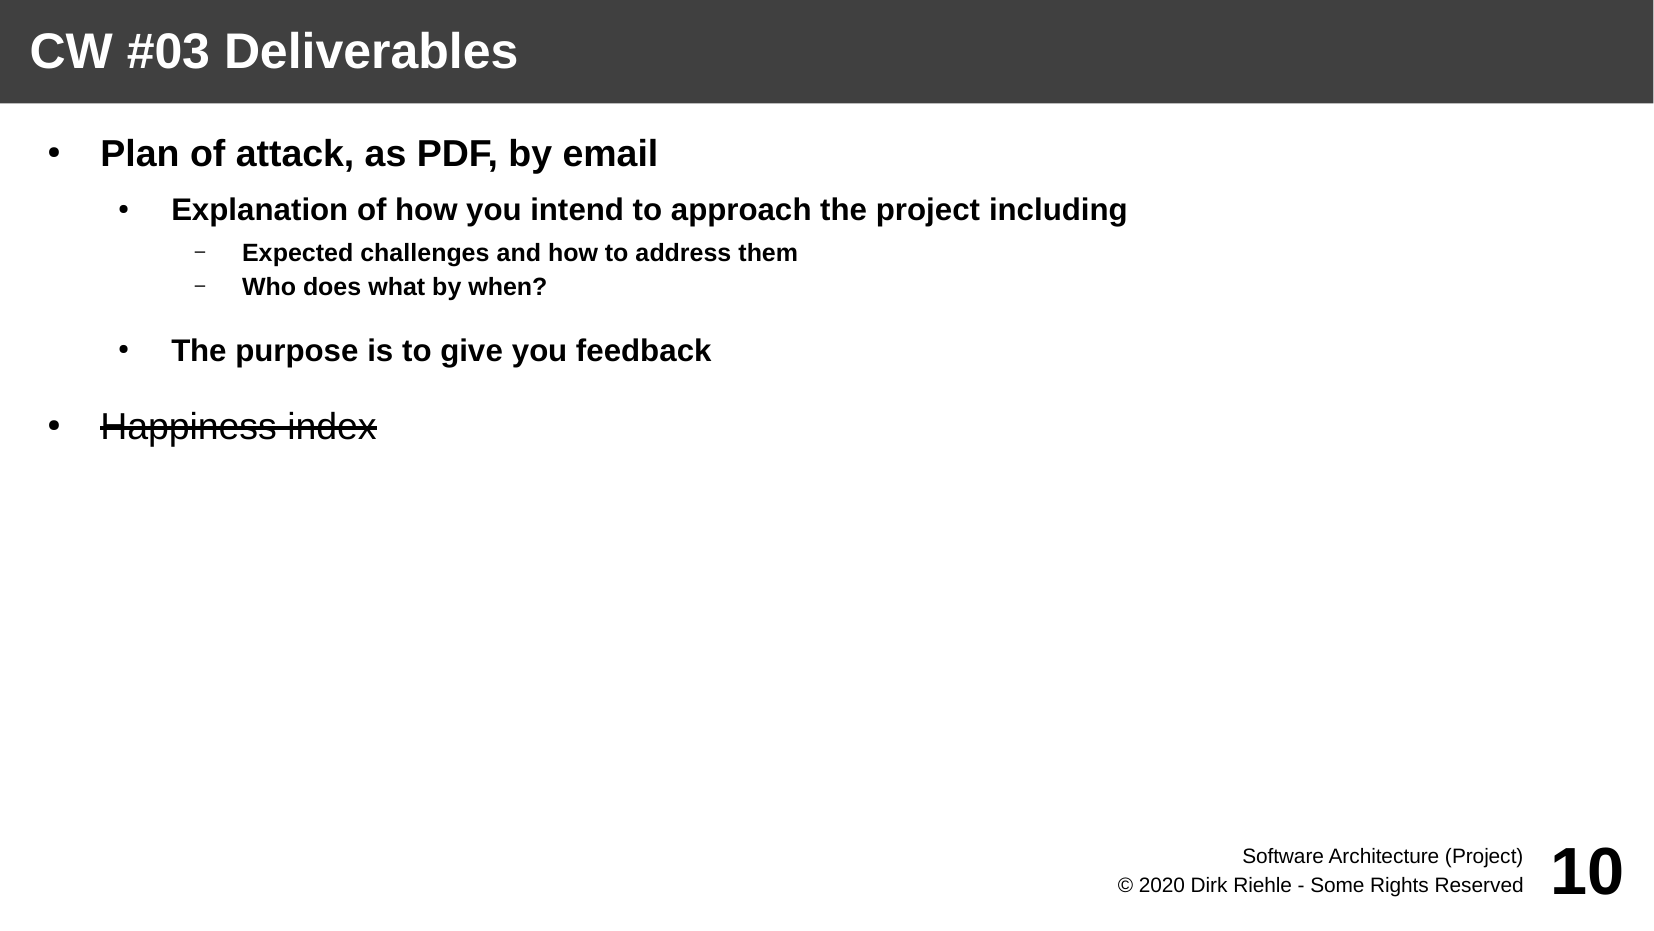

# CW #03 Deliverables
Plan of attack, as PDF, by email
Explanation of how you intend to approach the project including
Expected challenges and how to address them
Who does what by when?
The purpose is to give you feedback
Happiness index
Software Architecture (Project)
10
© 2020 Dirk Riehle - Some Rights Reserved